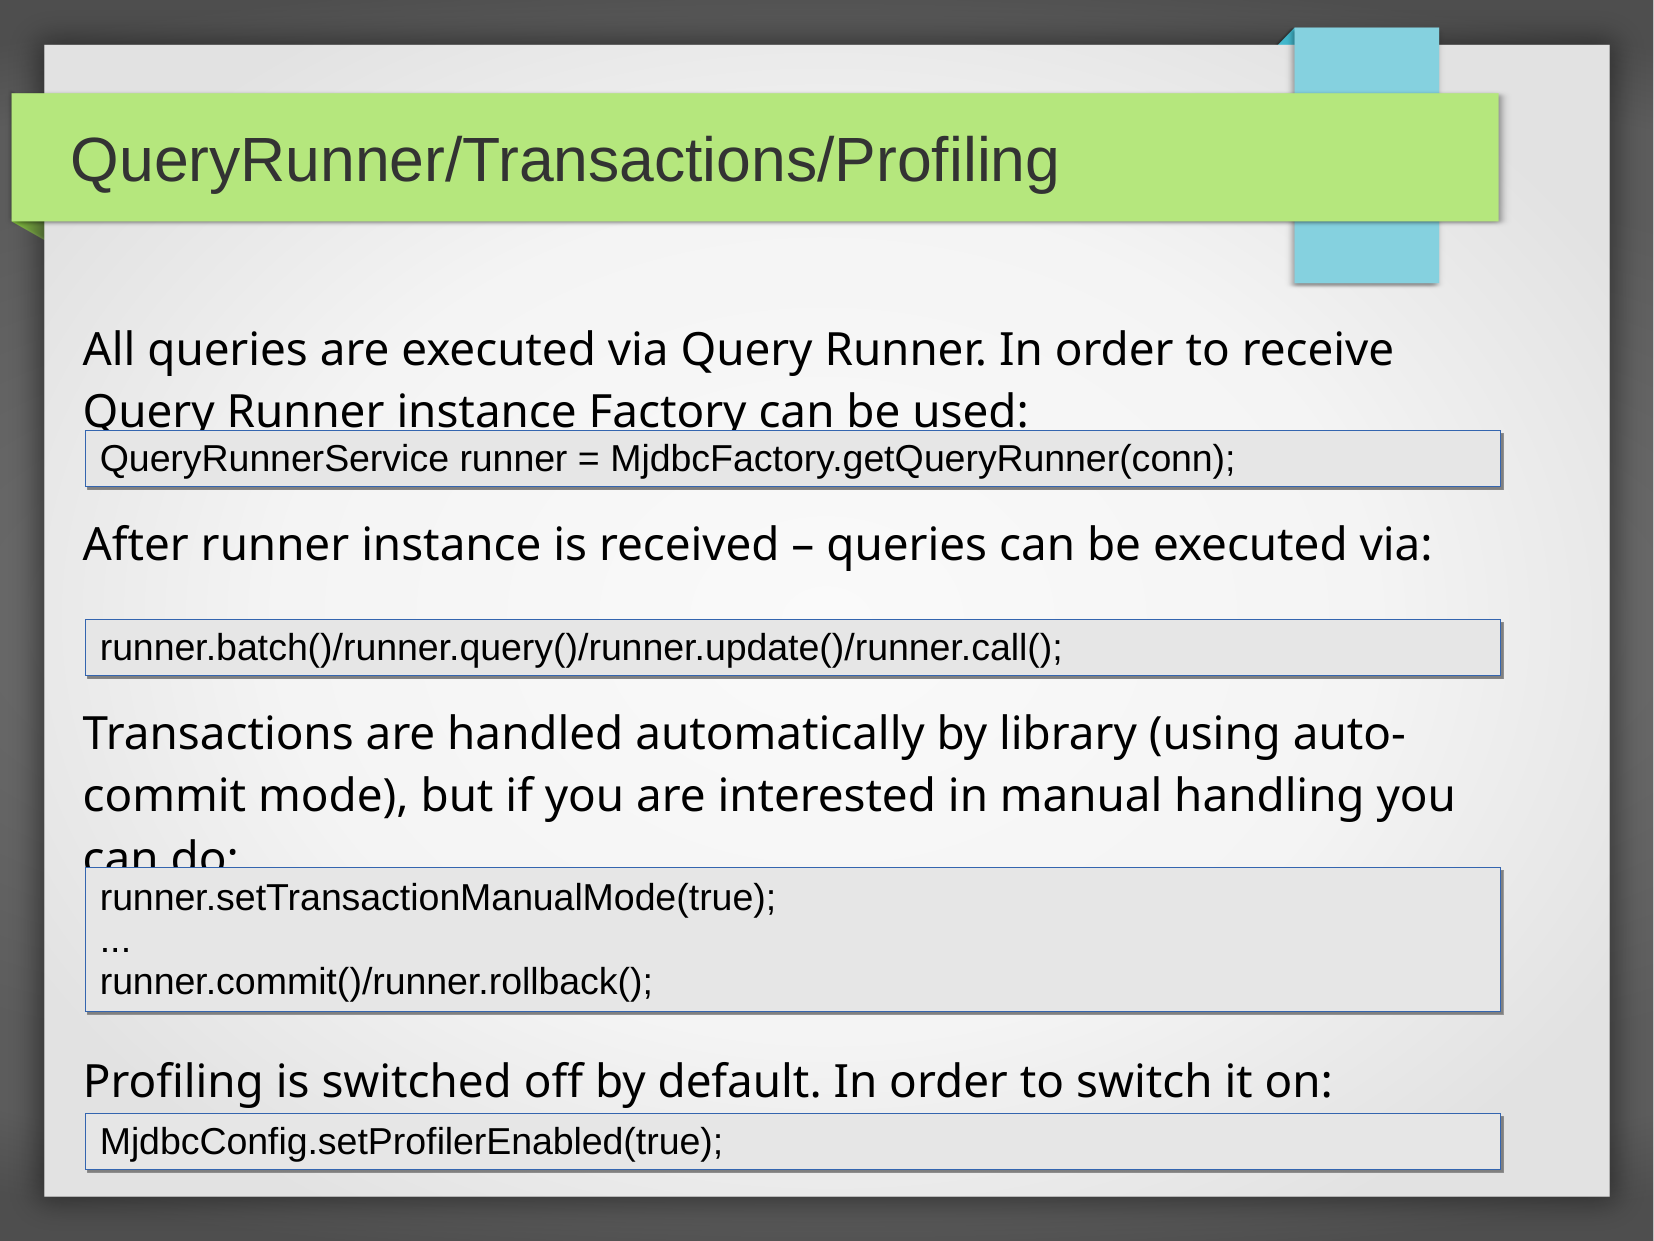

# QueryRunner/Transactions/Profiling
All queries are executed via Query Runner. In order to receive Query Runner instance Factory can be used:
QueryRunnerService runner = MjdbcFactory.getQueryRunner(conn);
After runner instance is received – queries can be executed via:
runner.batch()/runner.query()/runner.update()/runner.call();
Transactions are handled automatically by library (using auto-commit mode), but if you are interested in manual handling you can do:
runner.setTransactionManualMode(true);
...
runner.commit()/runner.rollback();
Profiling is switched off by default. In order to switch it on:
MjdbcConfig.setProfilerEnabled(true);